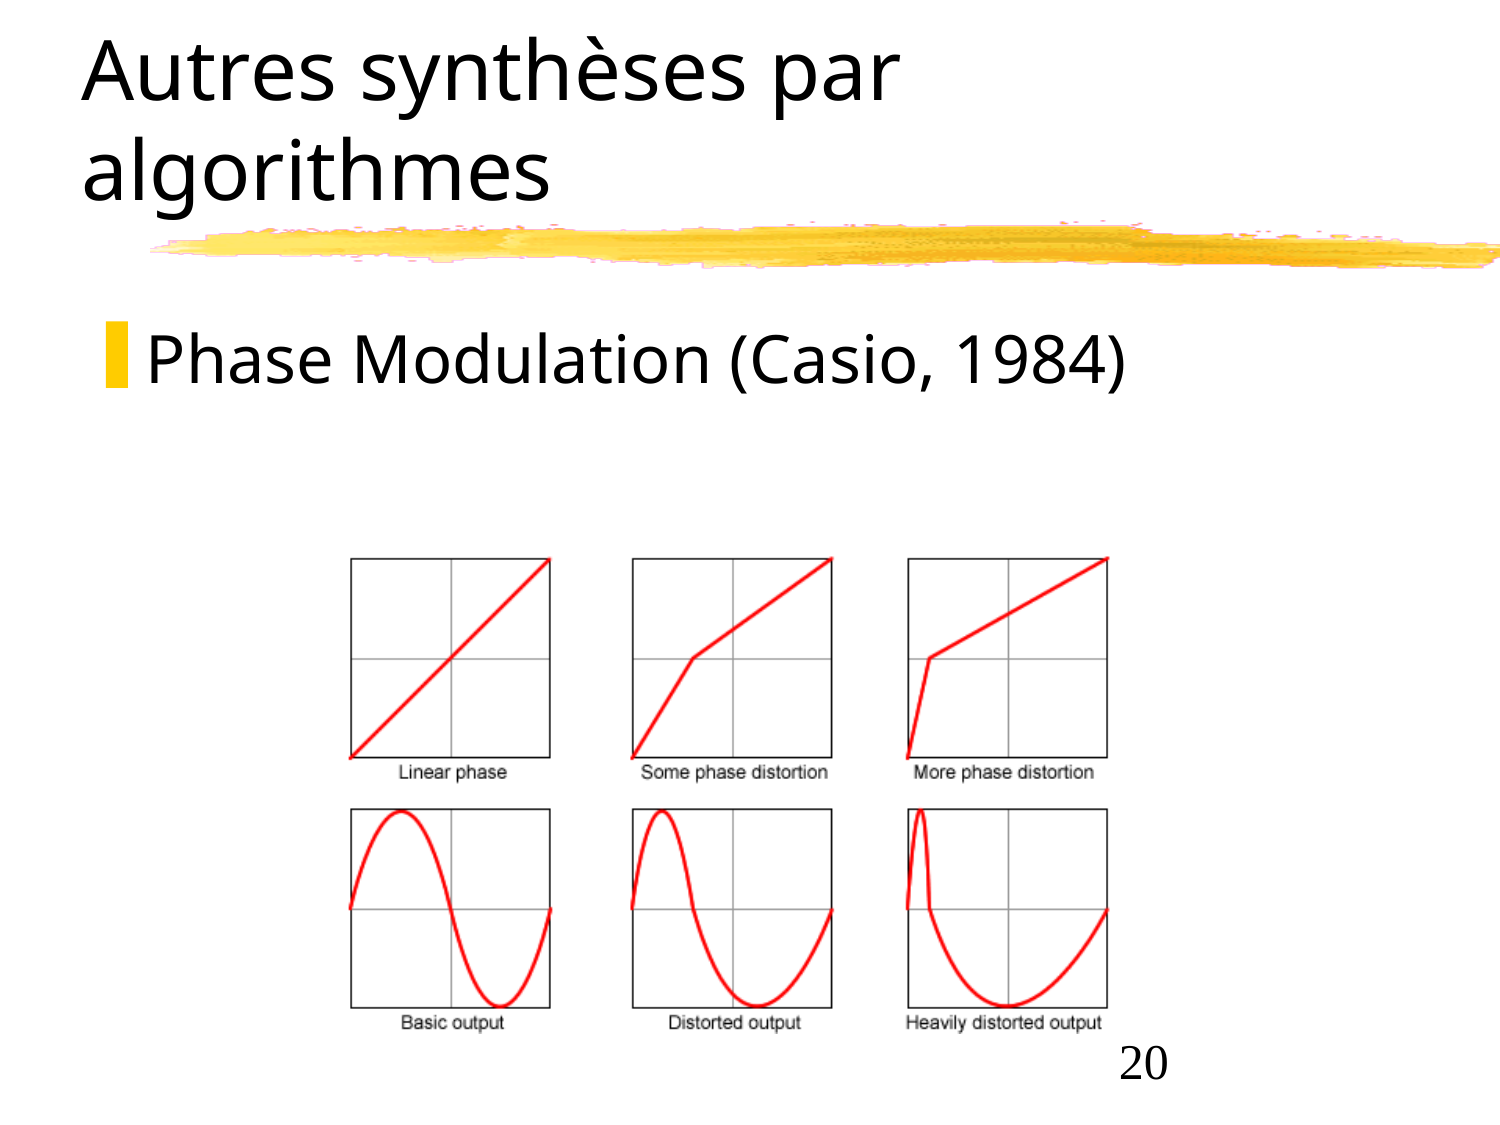

# Autres synthèses par algorithmes
Phase Modulation (Casio, 1984)
20